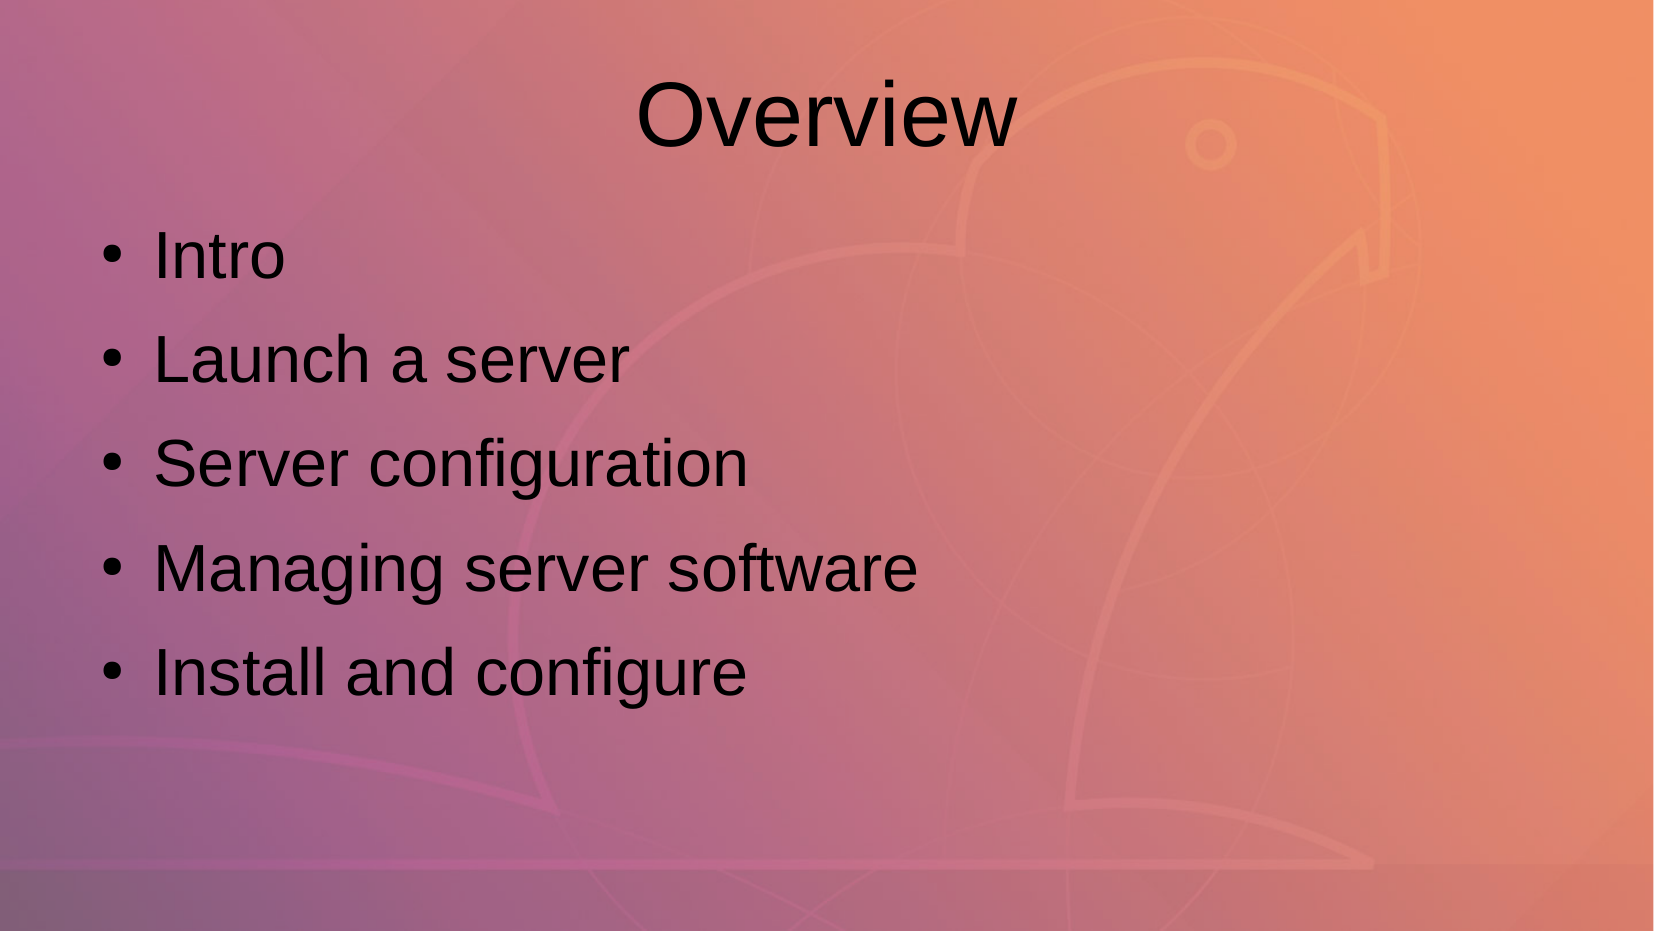

# Overview
Intro
Launch a server
Server configuration
Managing server software
Install and configure